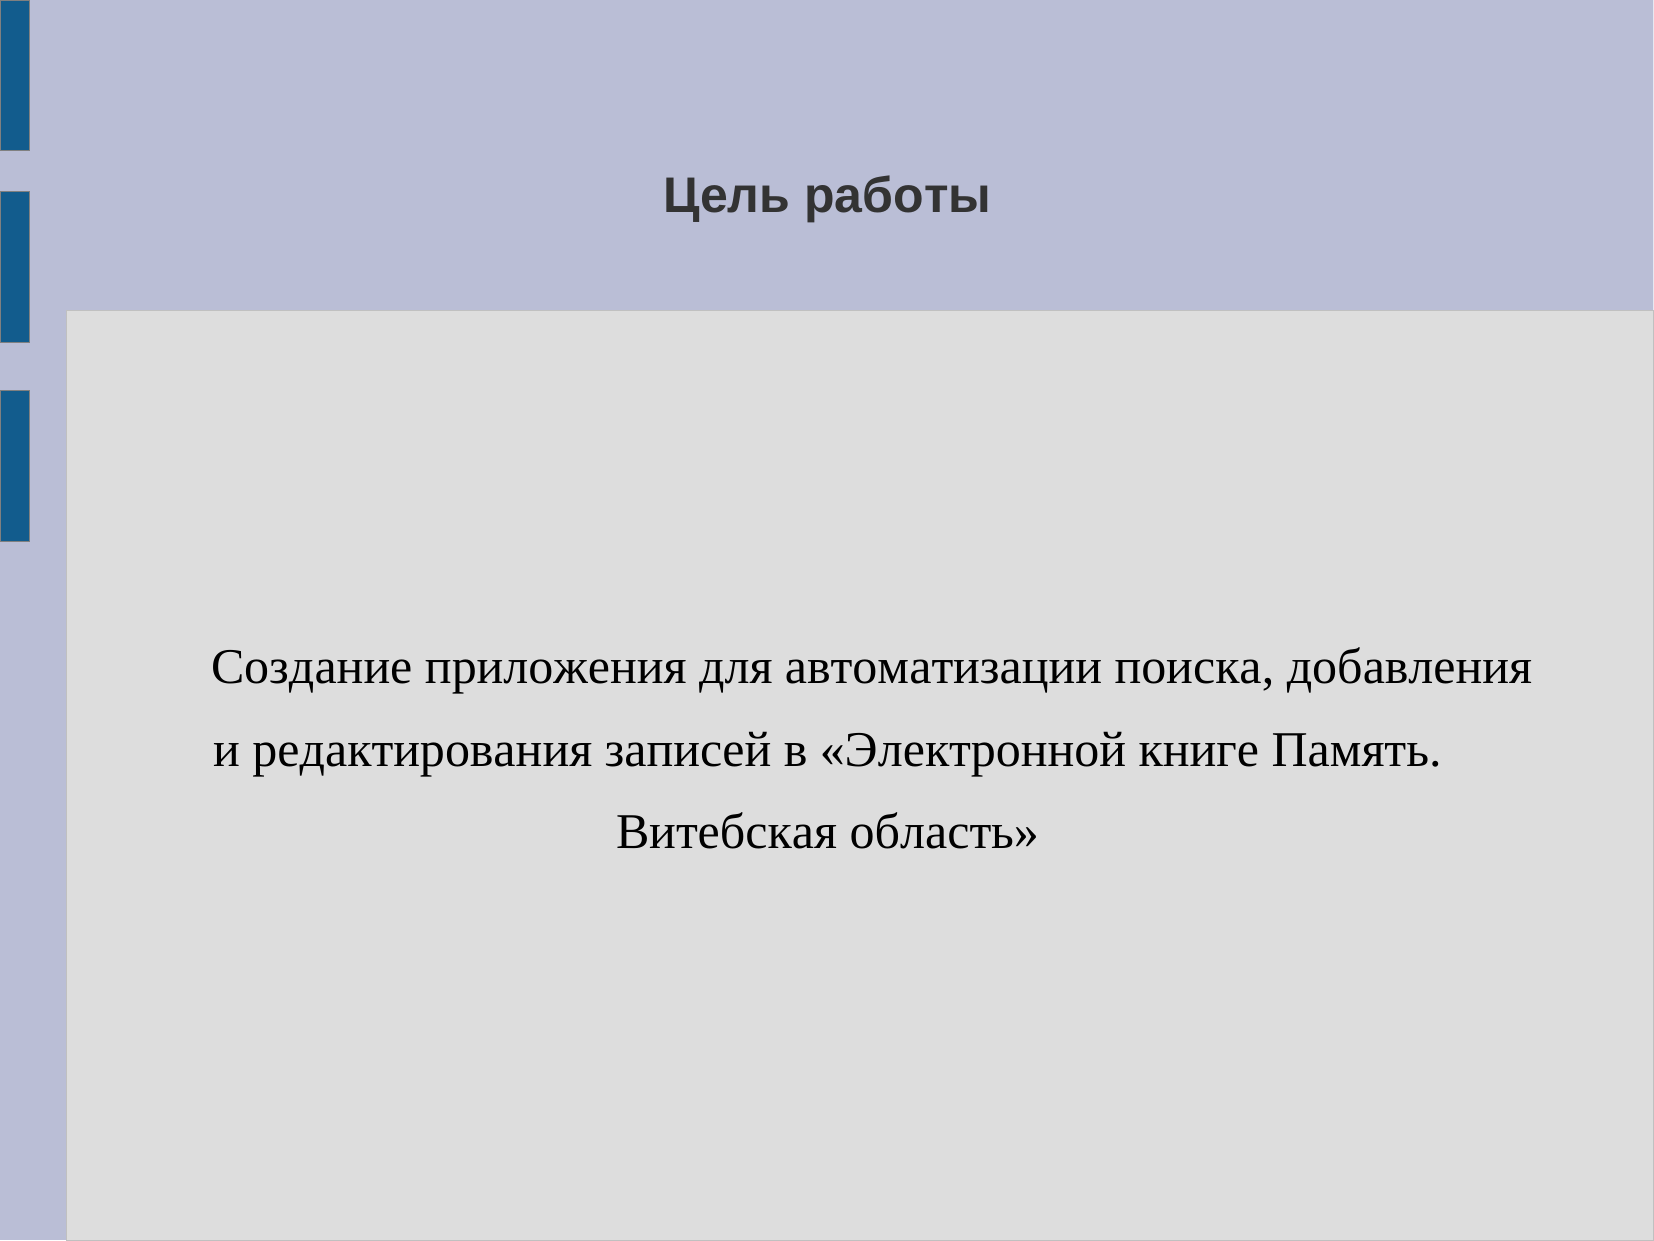

# Цель работы
Создание приложения для автоматизации поиска, добавления и редактирования записей в «Электронной книге Память. Витебская область»